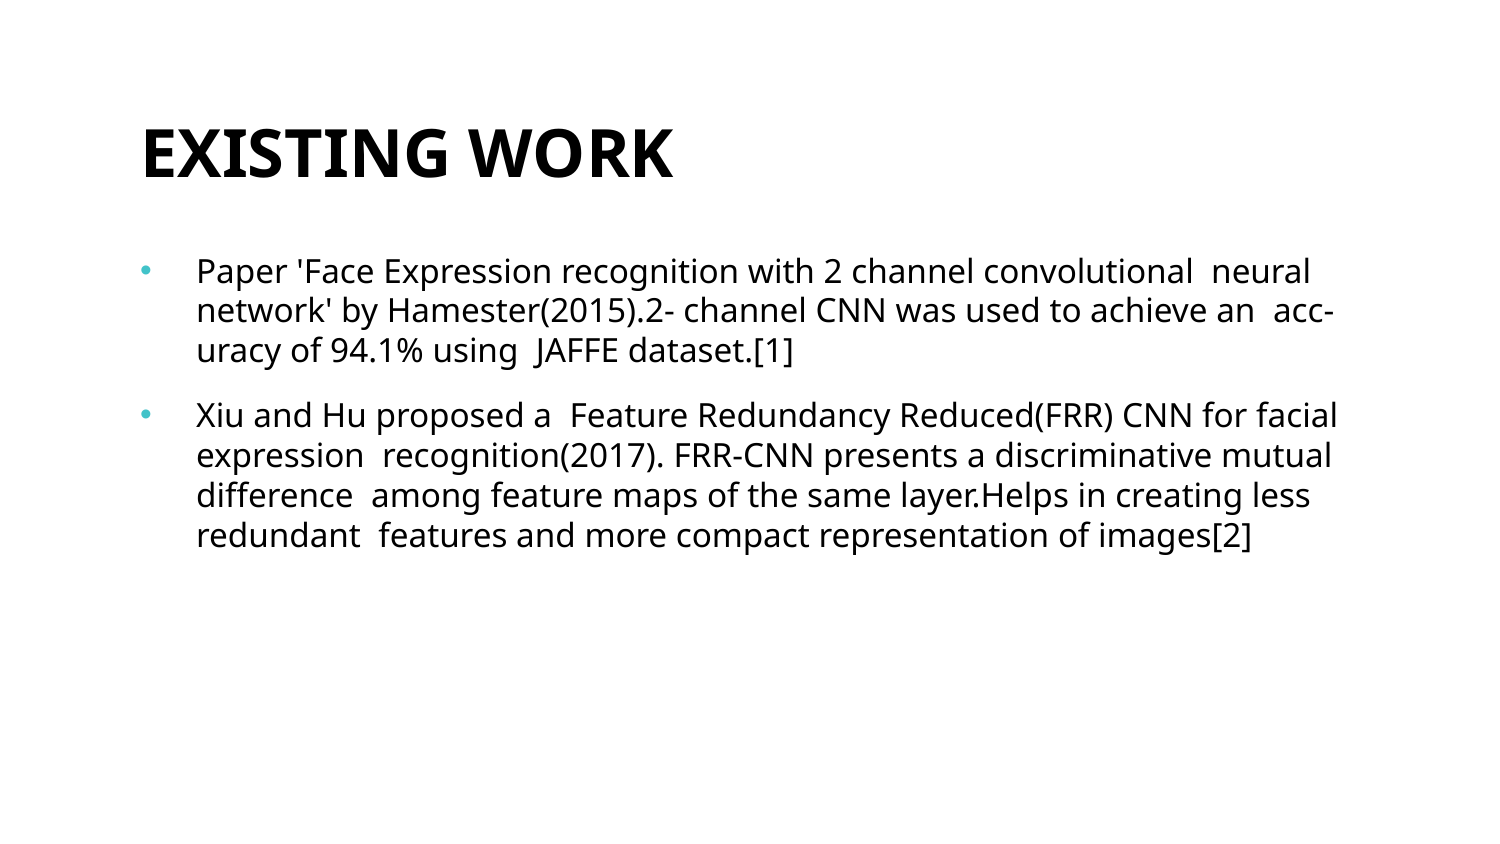

# EXISTING WORK
Paper 'Face Expression recognition with 2 channel convolutional neural network' by Hamester(2015).2- channel CNN was used to achieve an acc-uracy of 94.1% using  JAFFE dataset.[1]
Xiu and Hu proposed a Feature Redundancy Reduced(FRR) CNN for facial expression recognition(2017). FRR-CNN presents a discriminative mutual difference among feature maps of the same layer.Helps in creating less redundant features and more compact representation of images[2]